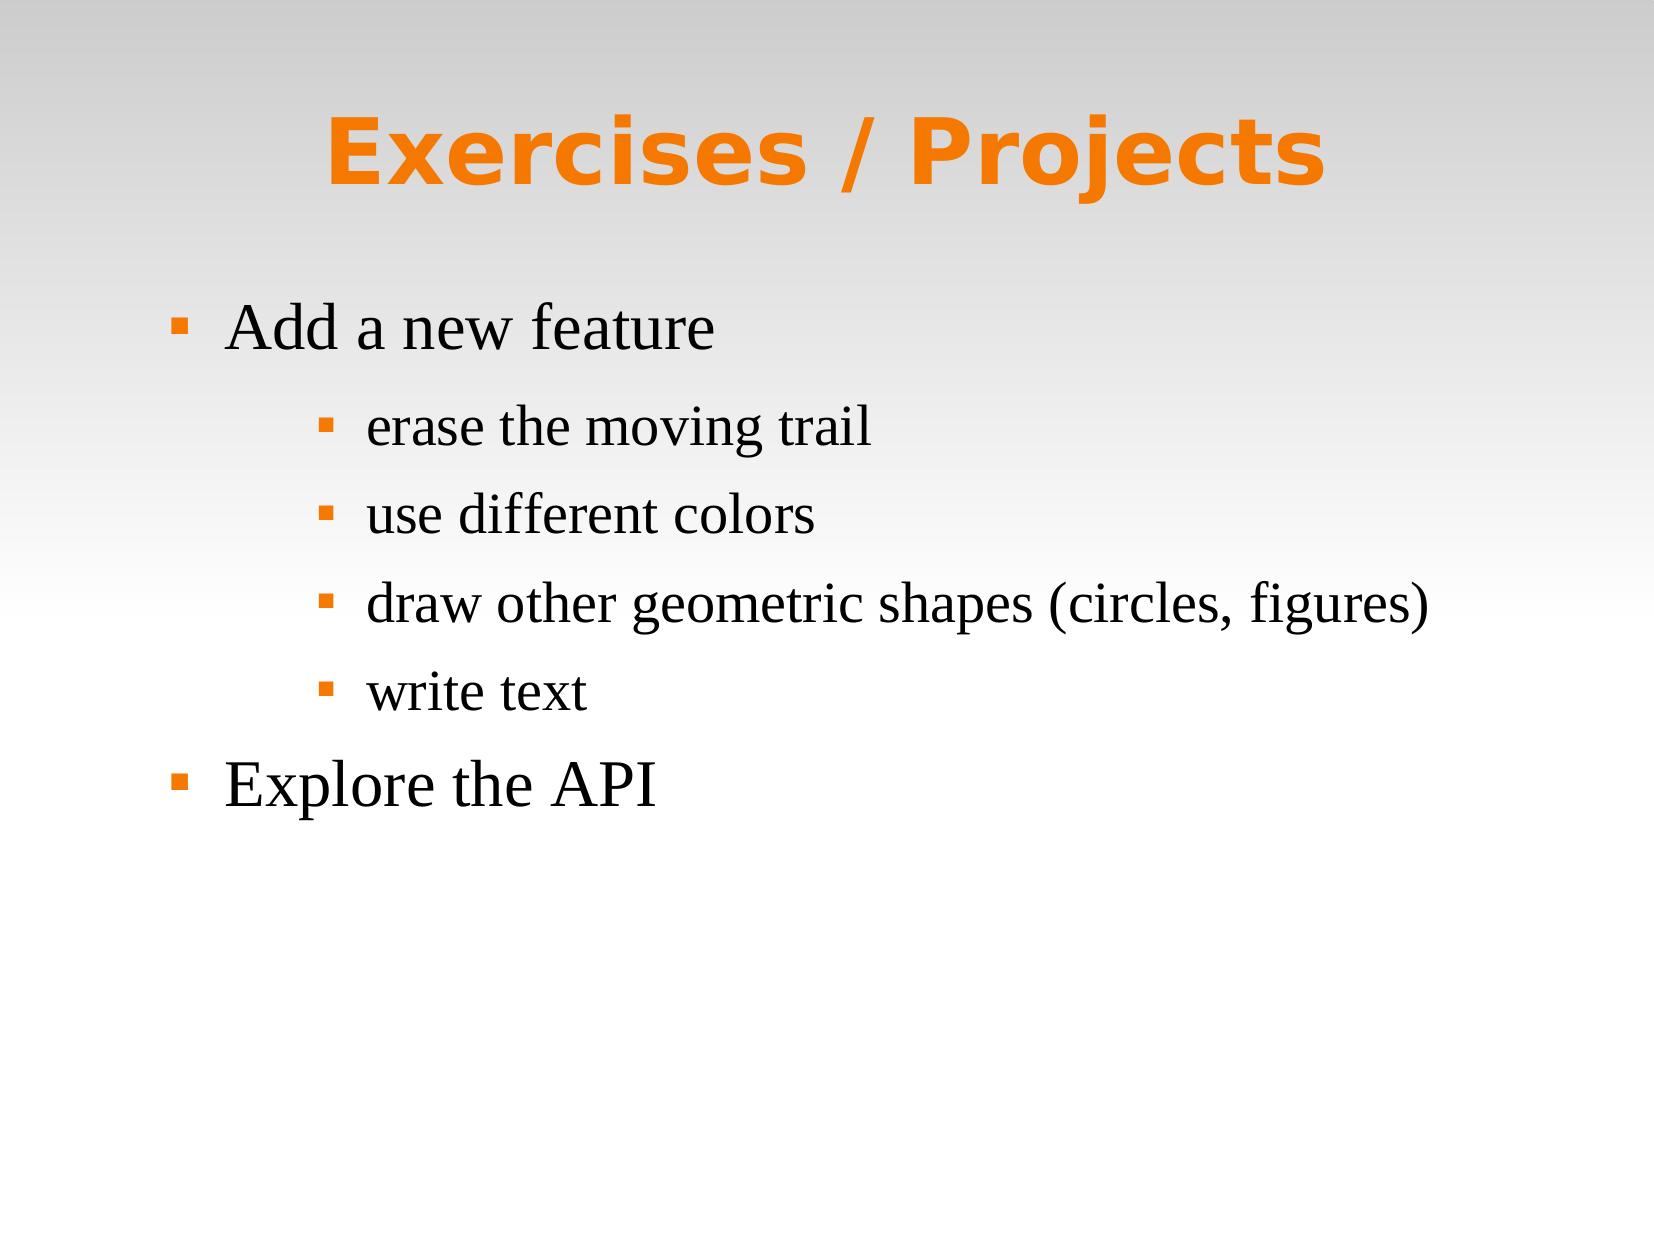

# Exercises / Projects
Add a new feature
erase the moving trail
use different colors
draw other geometric shapes (circles, figures)
write text
Explore the API